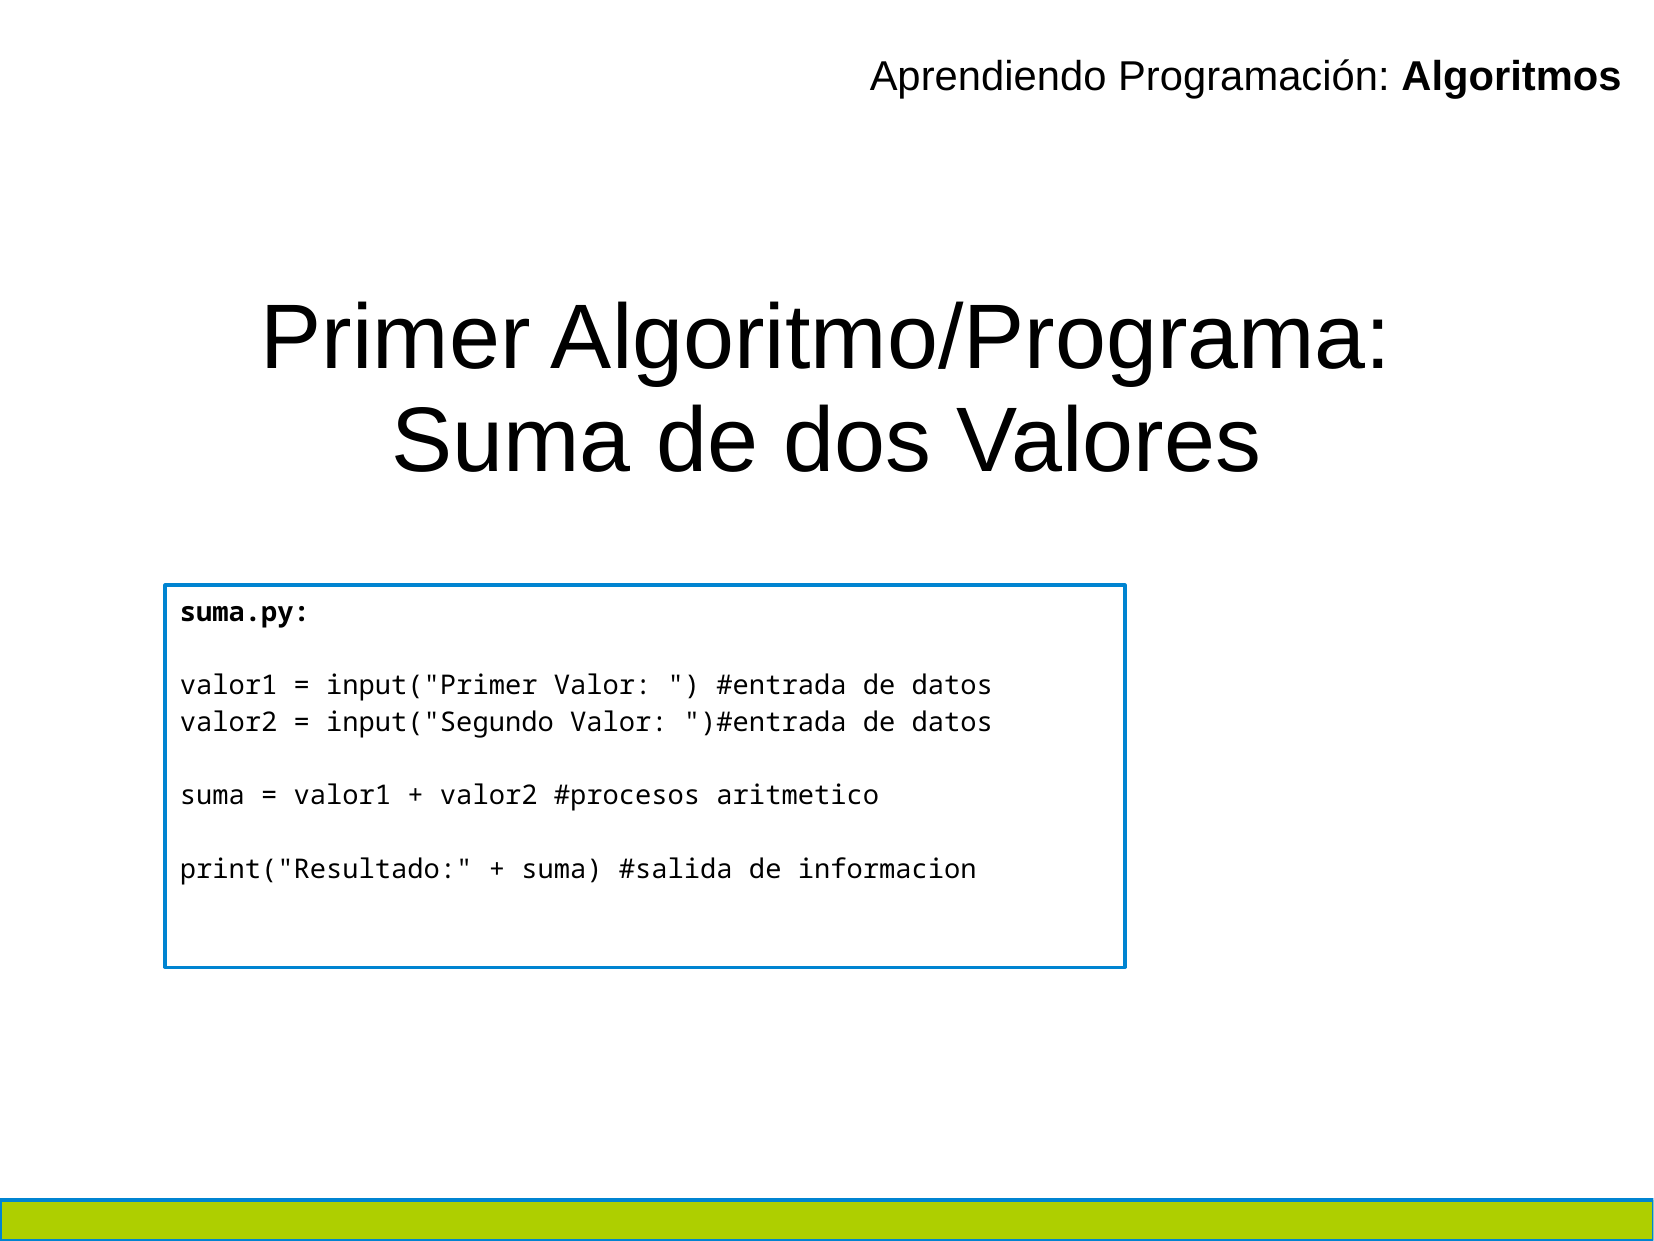

Aprendiendo Programación: Algoritmos
# Primer Algoritmo/Programa: Suma de dos Valores
suma.py:
valor1 = input("Primer Valor: ") #entrada de datos
valor2 = input("Segundo Valor: ")#entrada de datos
suma = valor1 + valor2 #procesos aritmetico
print("Resultado:" + suma) #salida de informacion